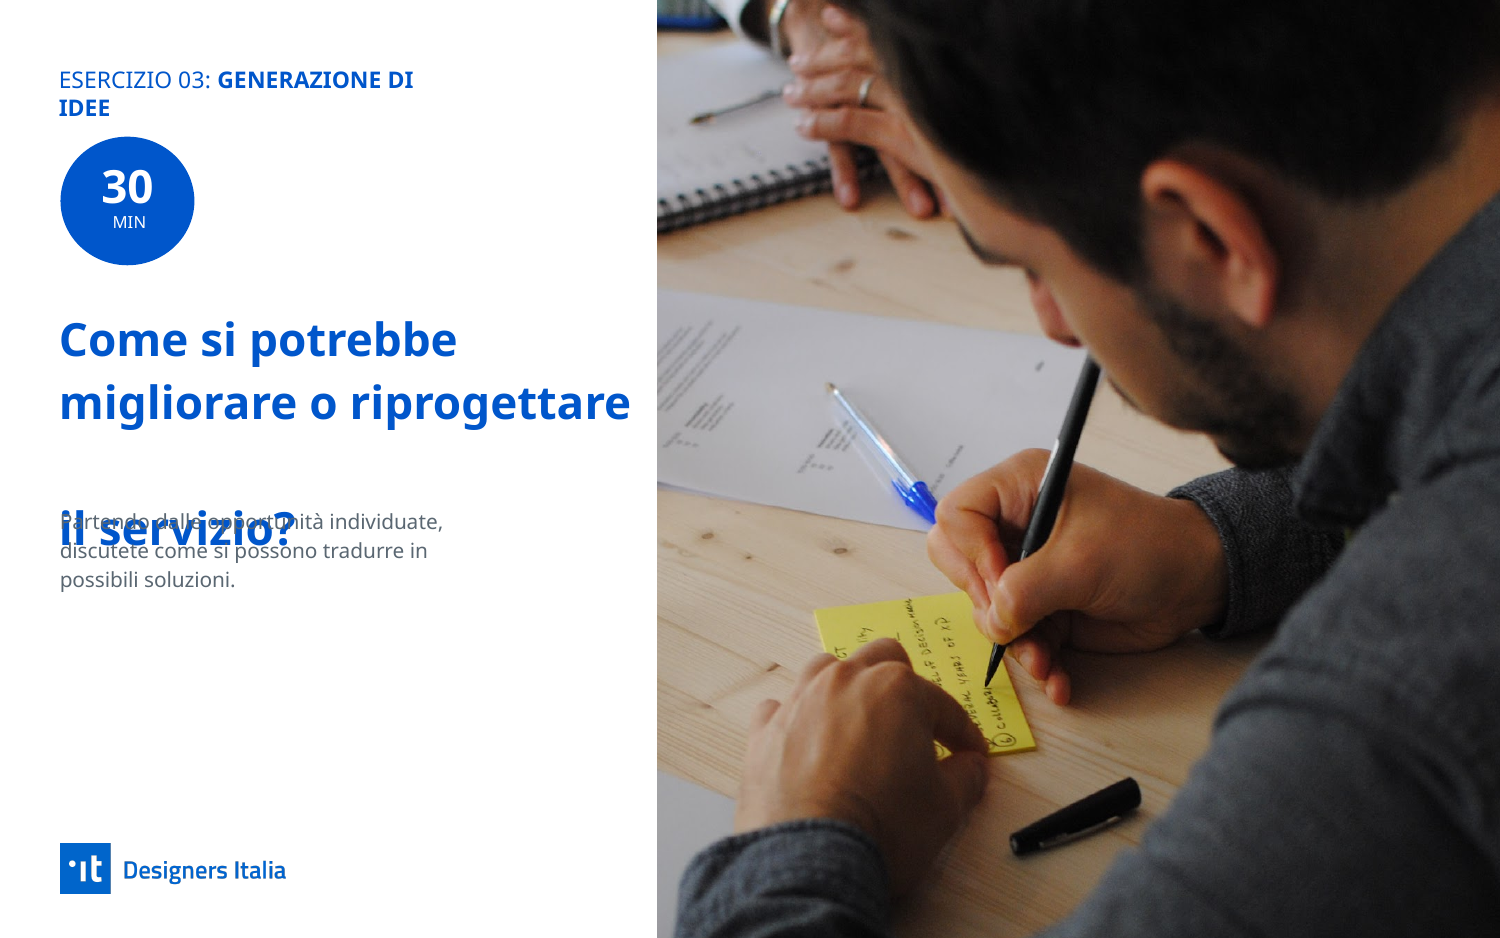

ESERCIZIO 03: GENERAZIONE DI IDEE
30
MIN
Come si potrebbe
migliorare o riprogettare
il servizio?
Partendo dalle opportunità individuate, discutete come si possono tradurre in possibili soluzioni.